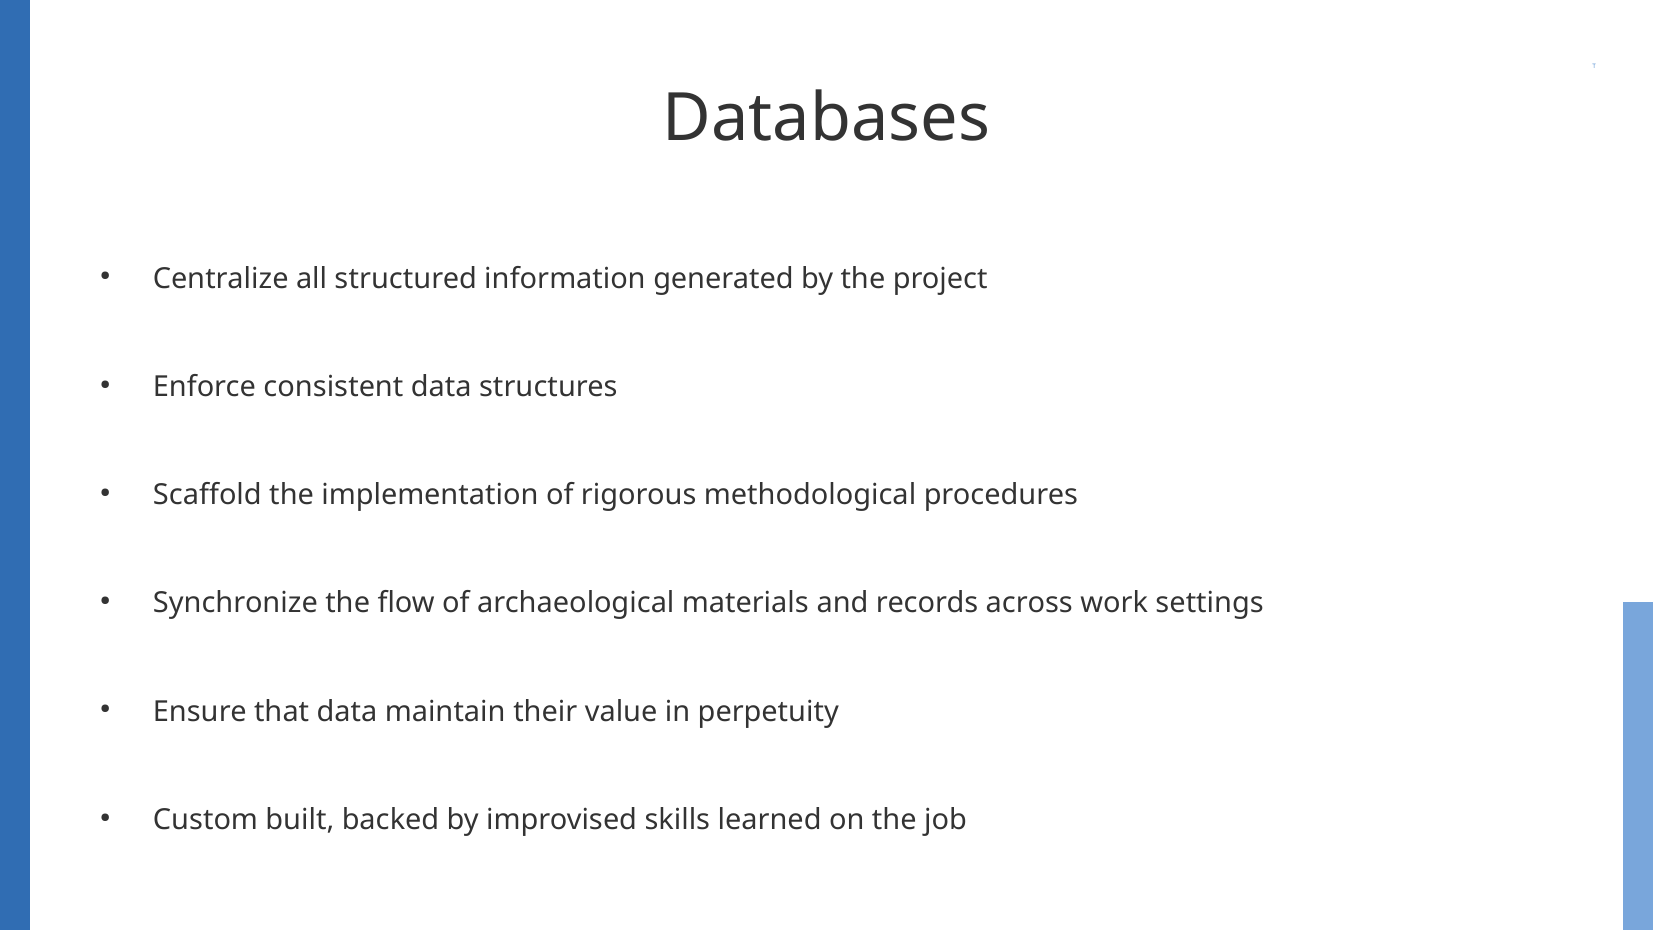

# Databases
Centralize all structured information generated by the project
Enforce consistent data structures
Scaffold the implementation of rigorous methodological procedures
Synchronize the flow of archaeological materials and records across work settings
Ensure that data maintain their value in perpetuity
Custom built, backed by improvised skills learned on the job